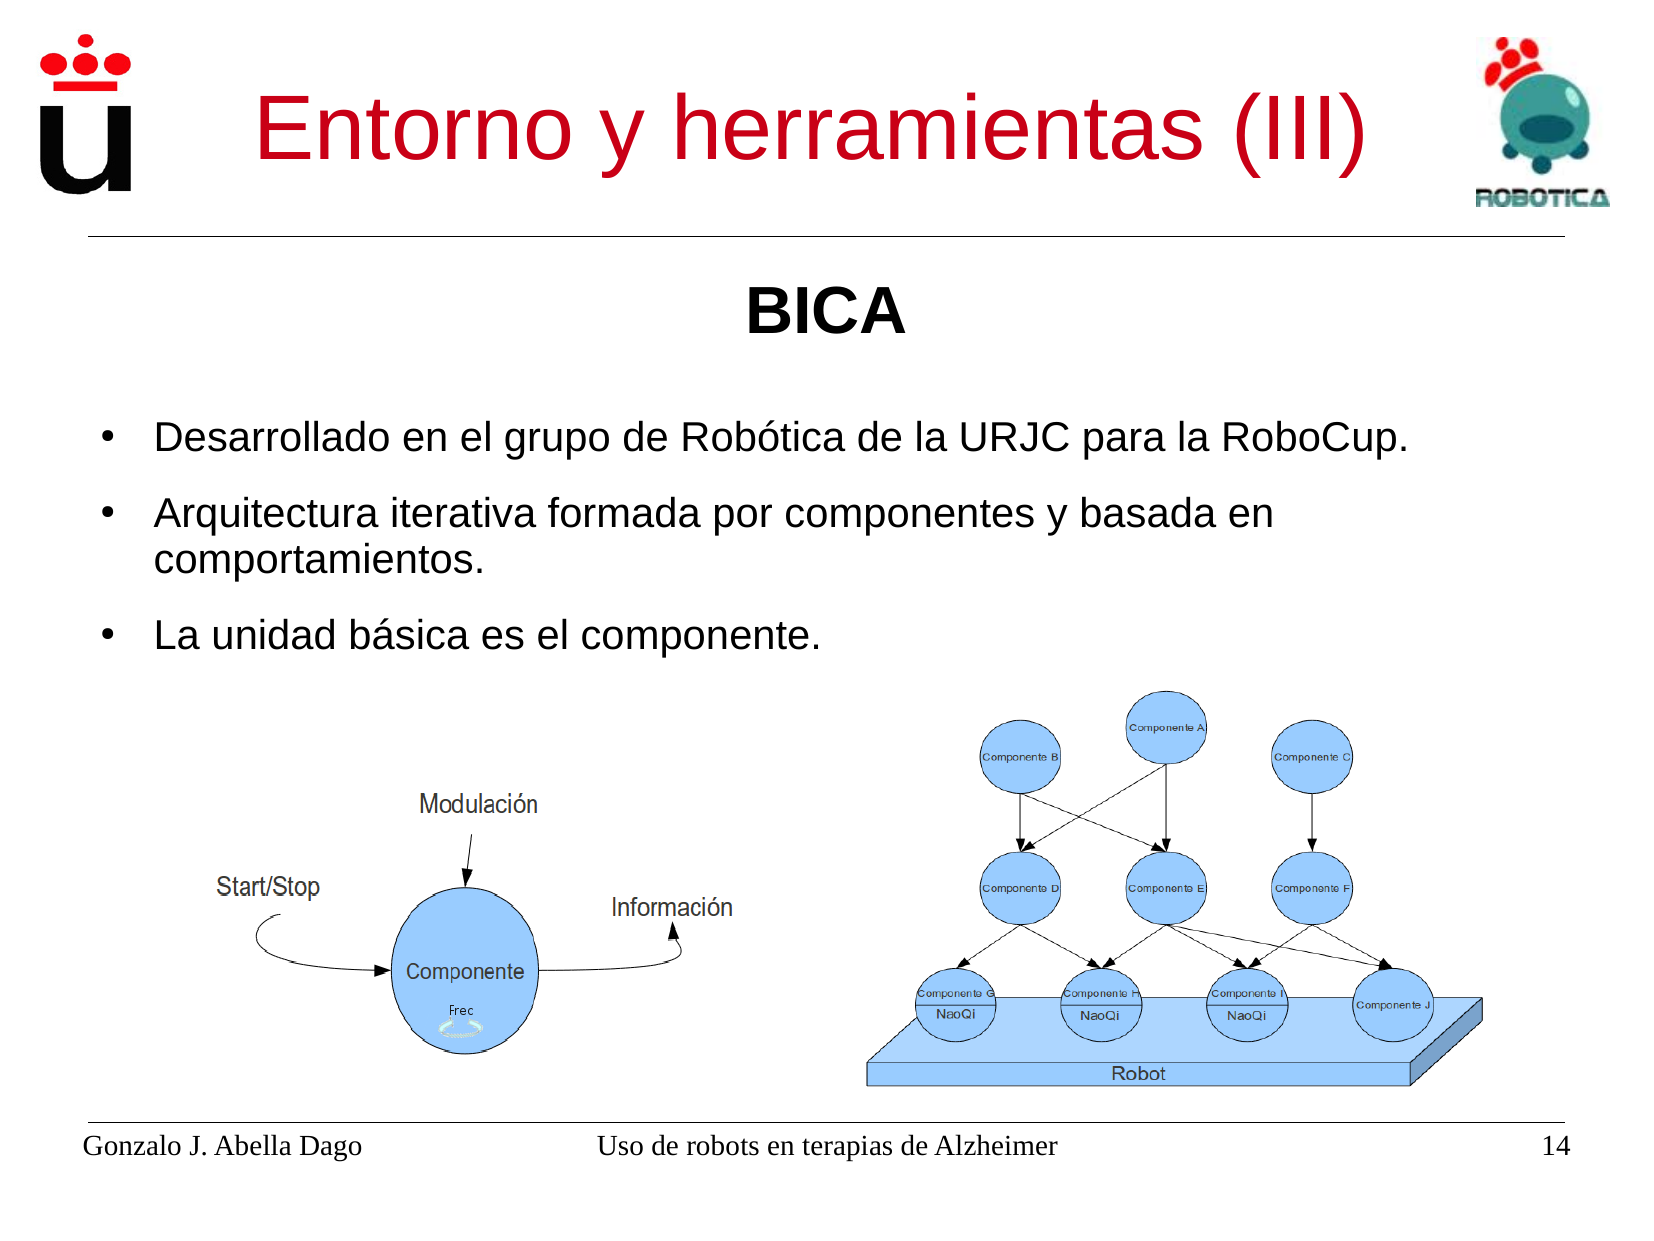

# Entorno y herramientas (III)
BICA
Desarrollado en el grupo de Robótica de la URJC para la RoboCup.
Arquitectura iterativa formada por componentes y basada en comportamientos.
La unidad básica es el componente.
14